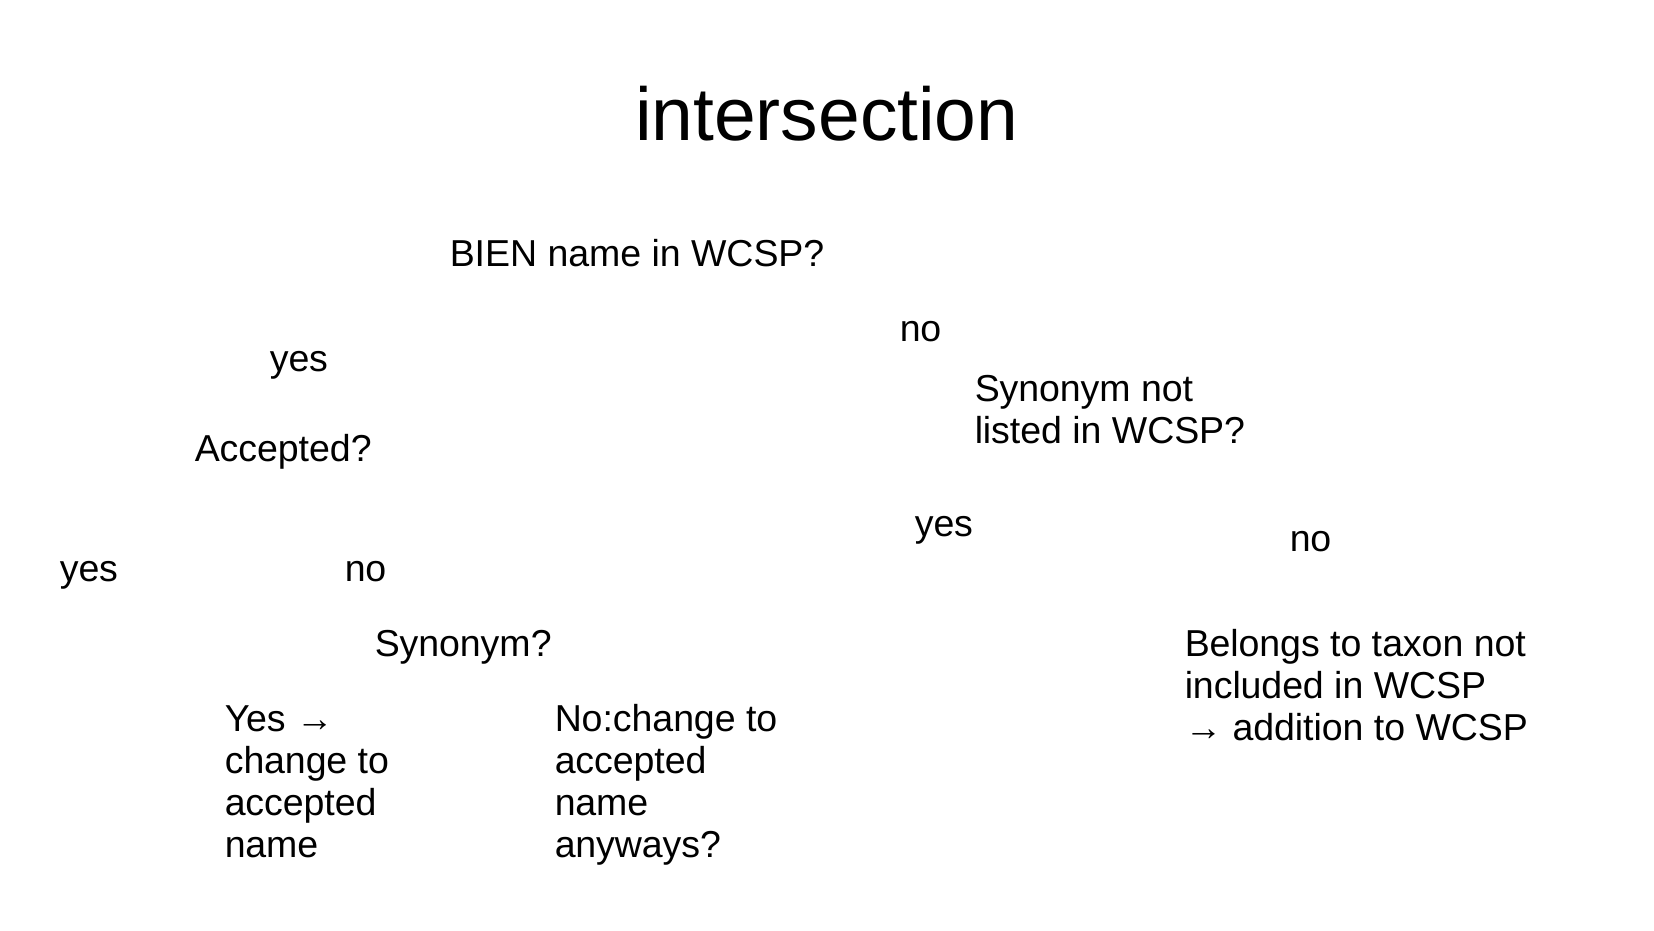

# intersection
BIEN name in WCSP?
no
yes
Synonym not listed in WCSP?
Accepted?
yes
no
yes
no
Synonym?
Belongs to taxon not included in WCSP
→ addition to WCSP
Yes → change to accepted name
No:change to accepted name anyways?